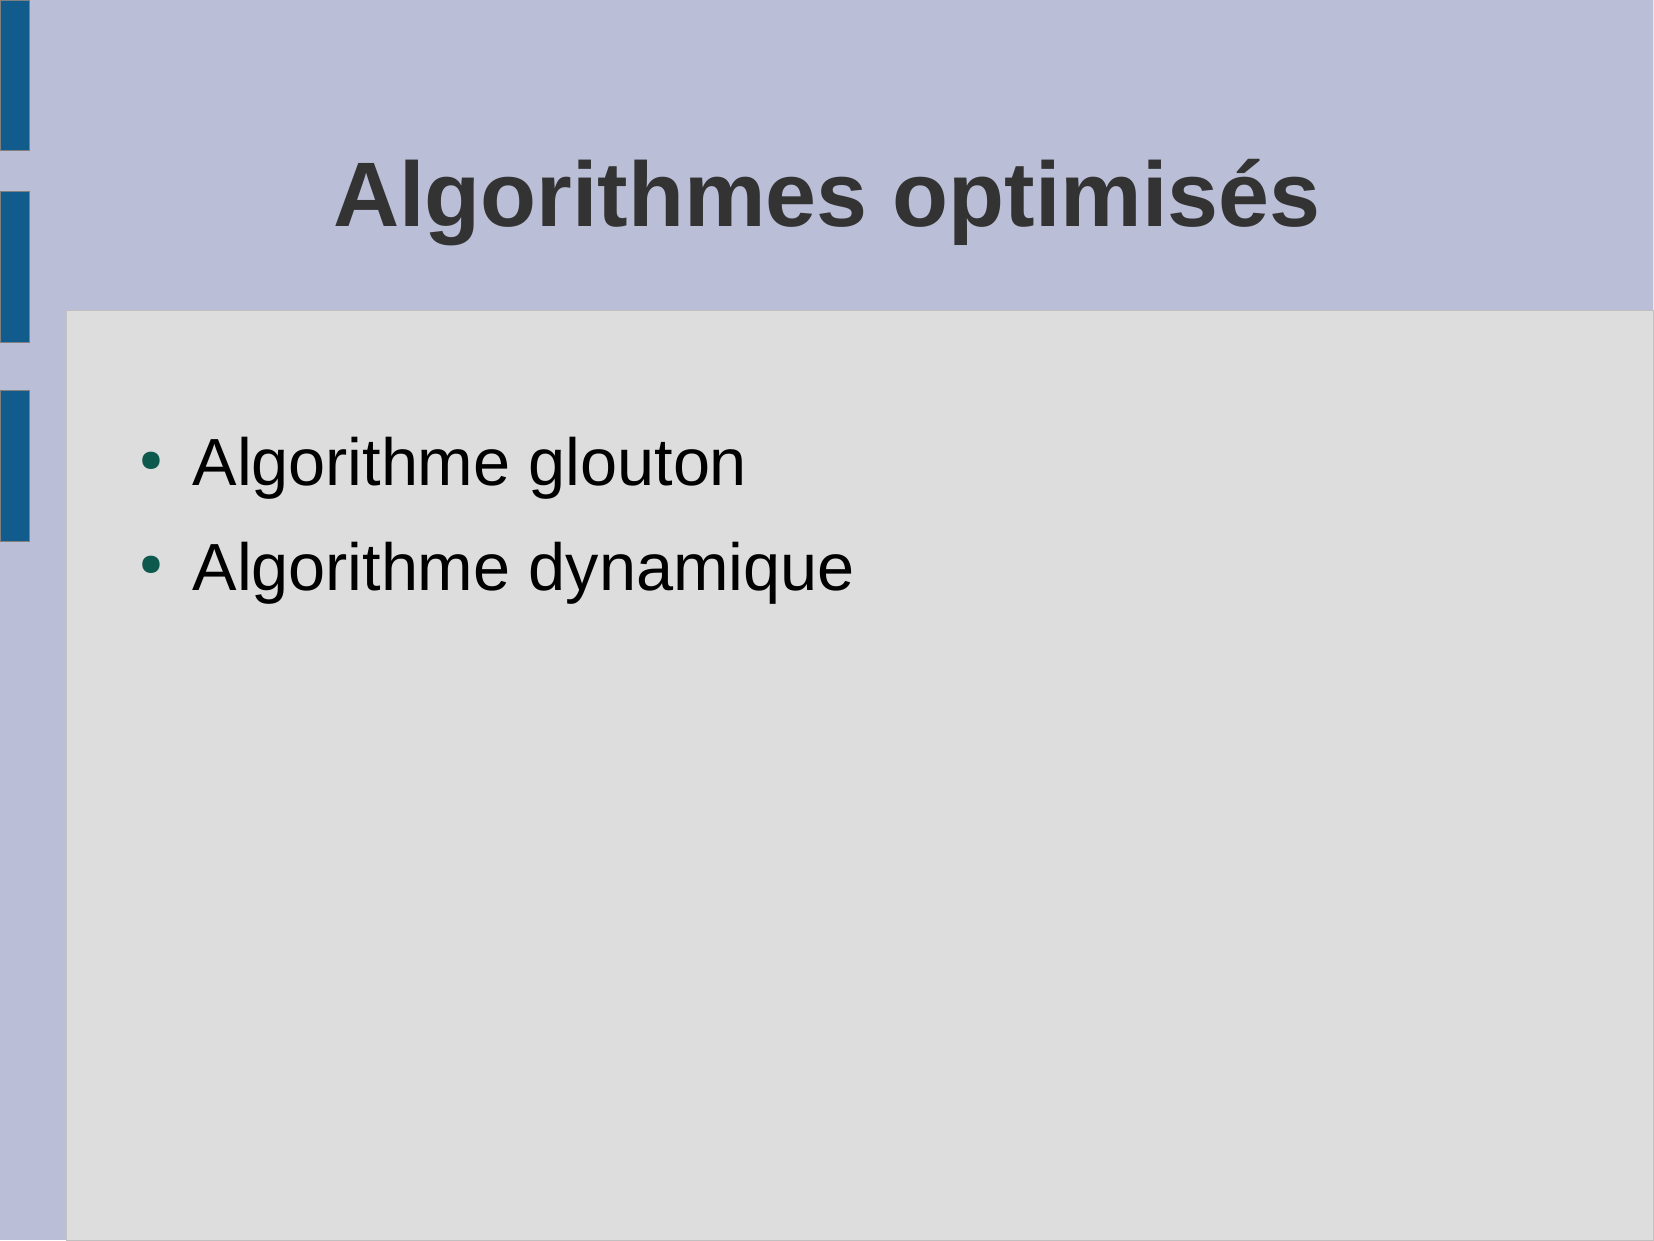

Algorithmes optimisés
# Algorithme glouton
Algorithme dynamique